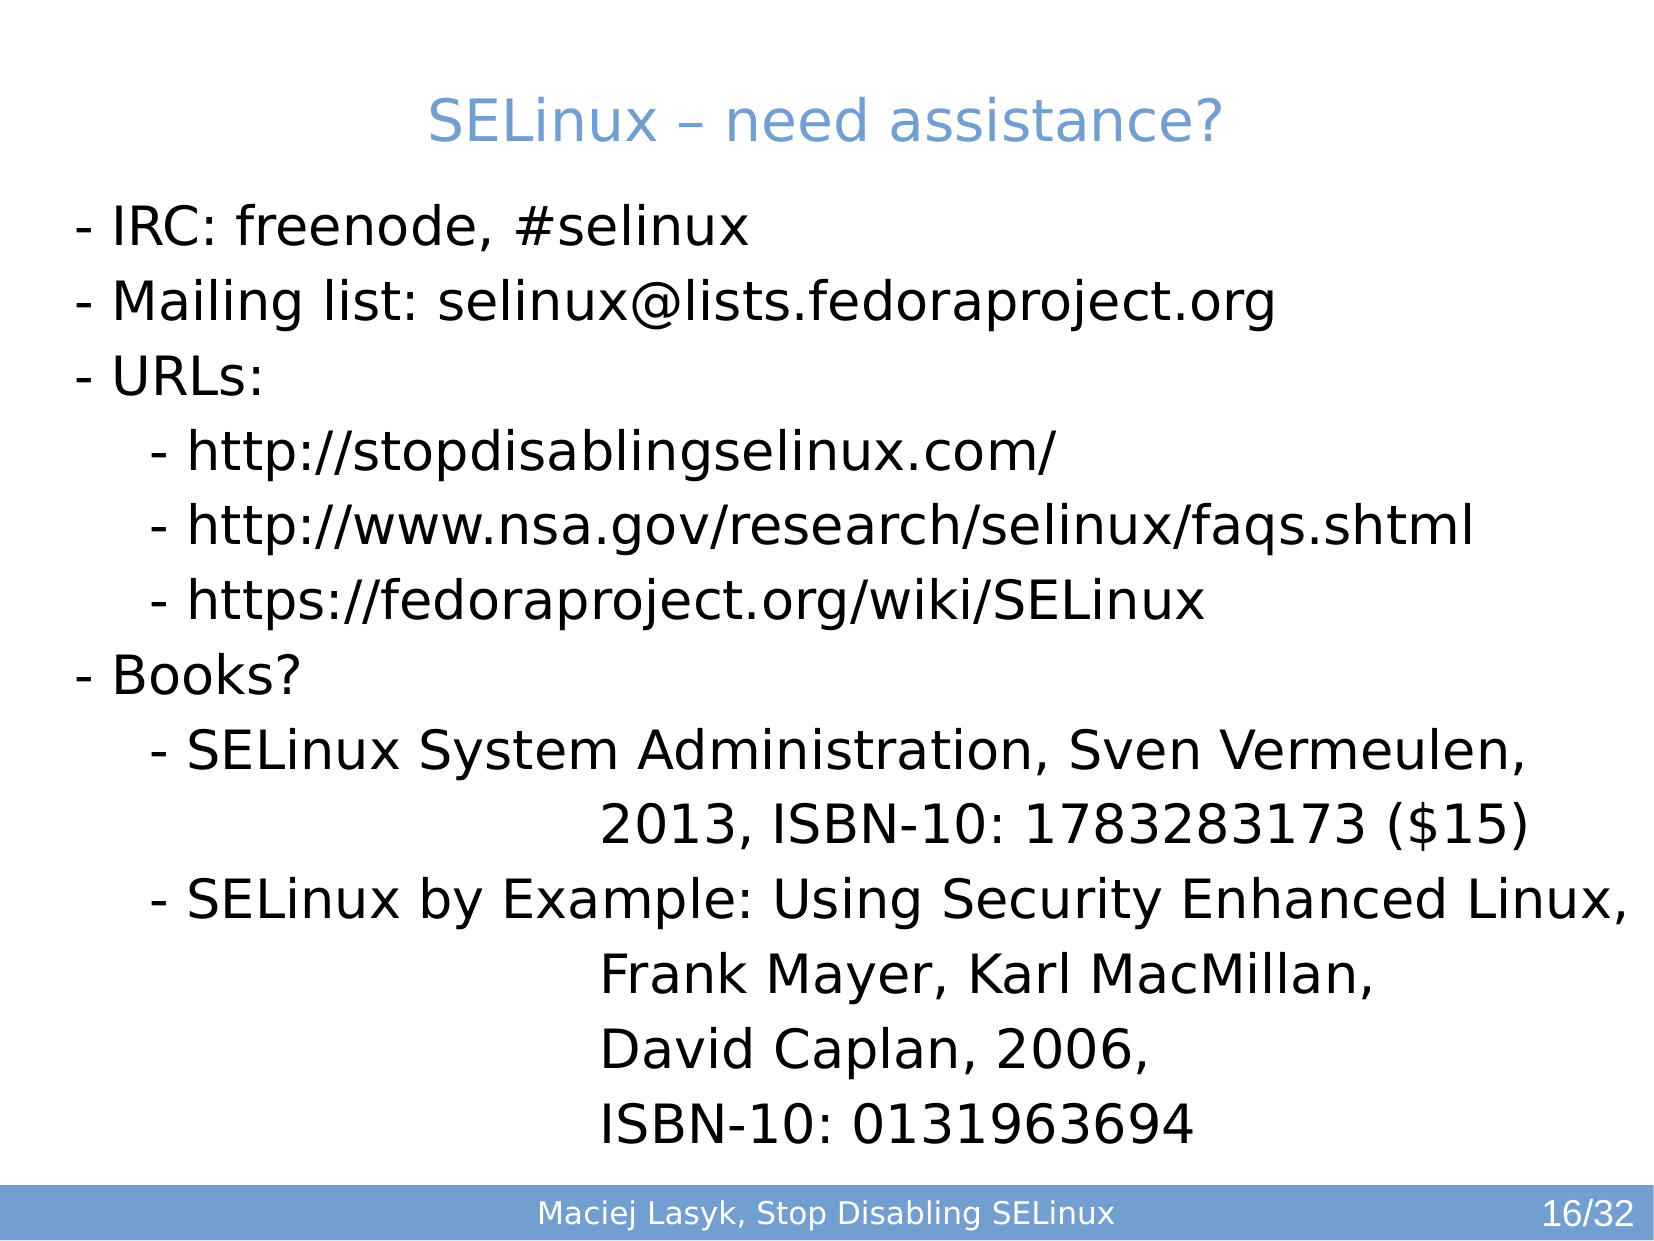

SELinux – need assistance?
- IRC: freenode, #selinux
- Mailing list: selinux@lists.fedoraproject.org
- URLs:
	- http://stopdisablingselinux.com/
	- http://www.nsa.gov/research/selinux/faqs.shtml
	- https://fedoraproject.org/wiki/SELinux
- Books?
	- SELinux System Administration, Sven Vermeulen,
							2013, ISBN-10: 1783283173 ($15)
	- SELinux by Example: Using Security Enhanced Linux,
							Frank Mayer, Karl MacMillan,
							David Caplan, 2006,
							ISBN-10: 0131963694
 16/32
Maciej Lasyk, High Availability Explained
Maciej Lasyk, Stop Disabling SELinux